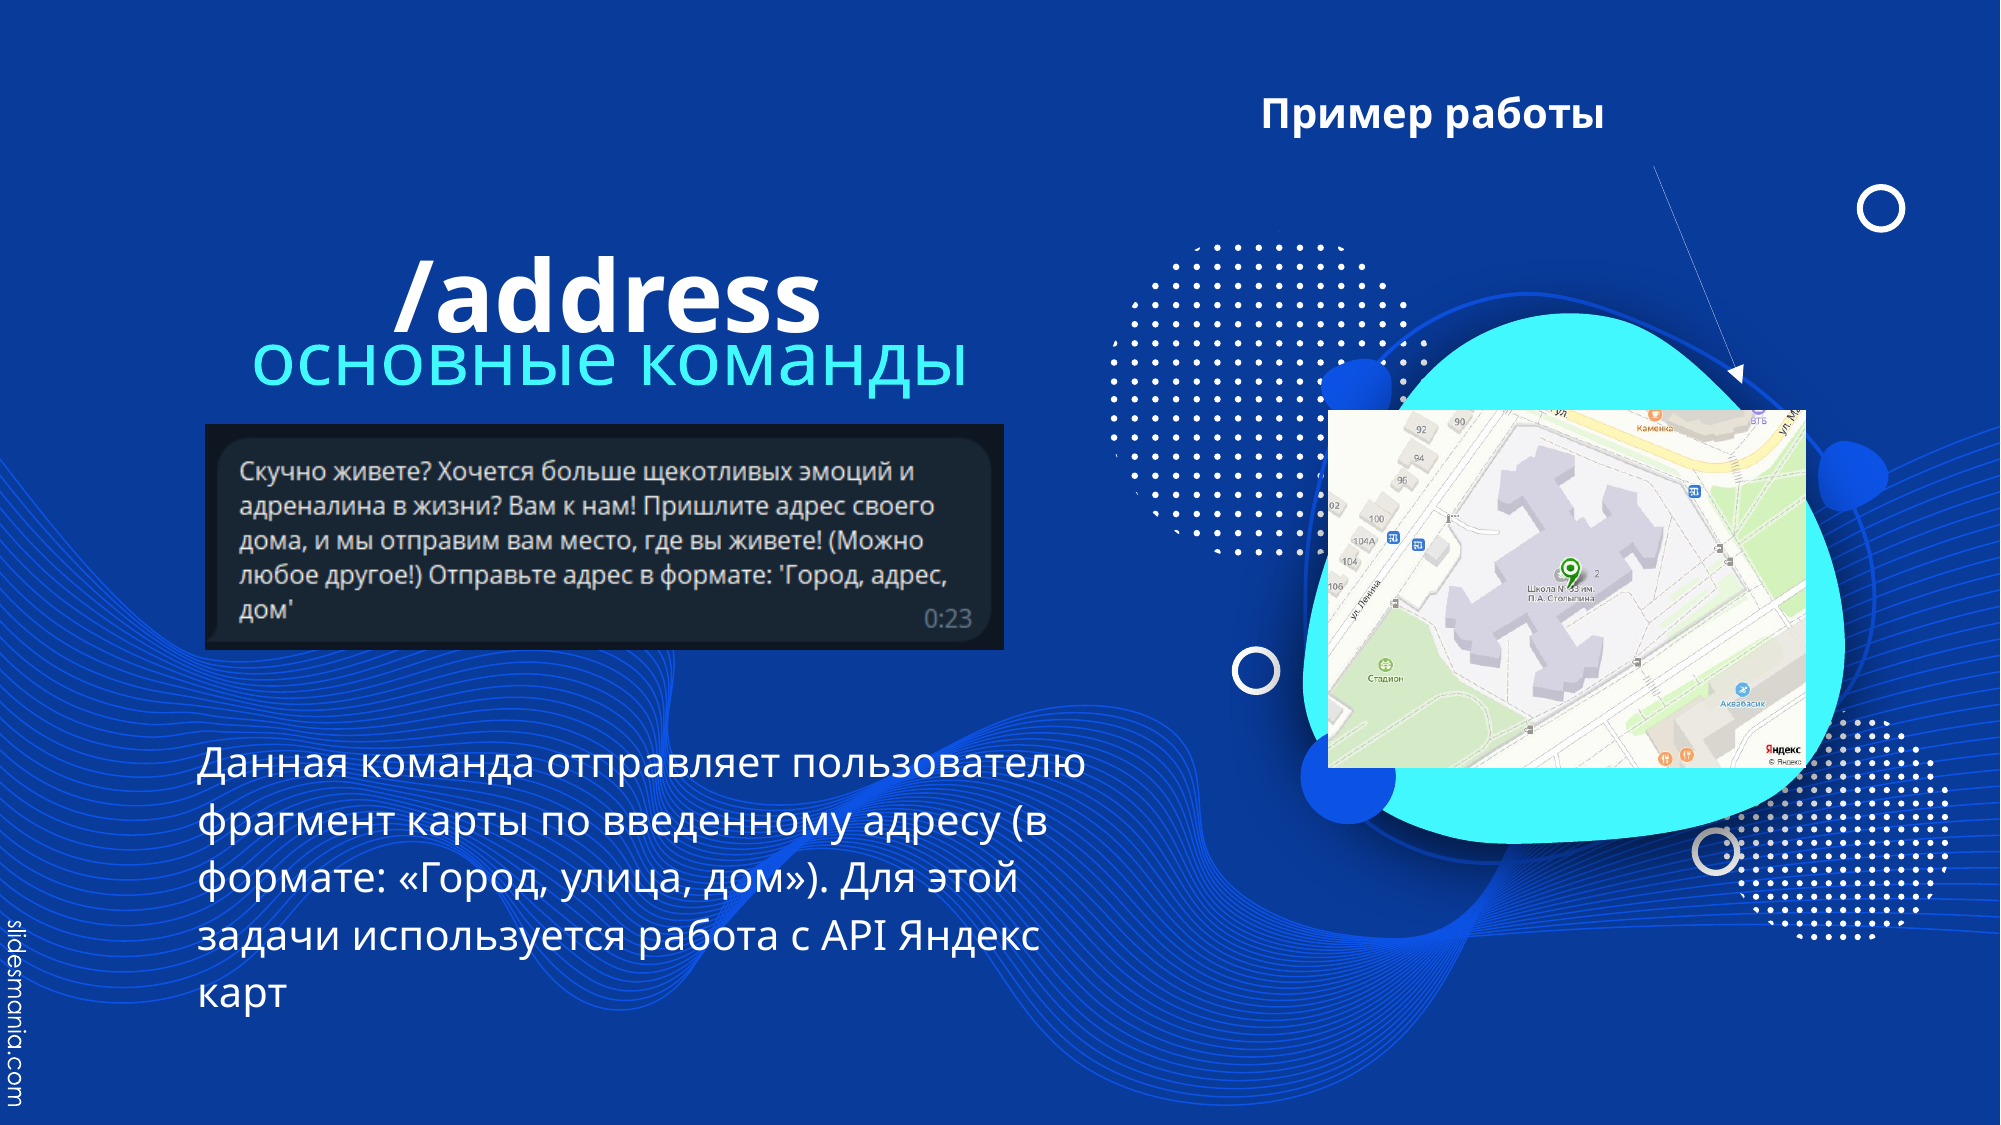

Пример работы
# /address
основные команды
Данная команда отправляет пользователю фрагмент карты по введенному адресу (в формате: «Город, улица, дом»). Для этой задачи используется работа с API Яндекс карт